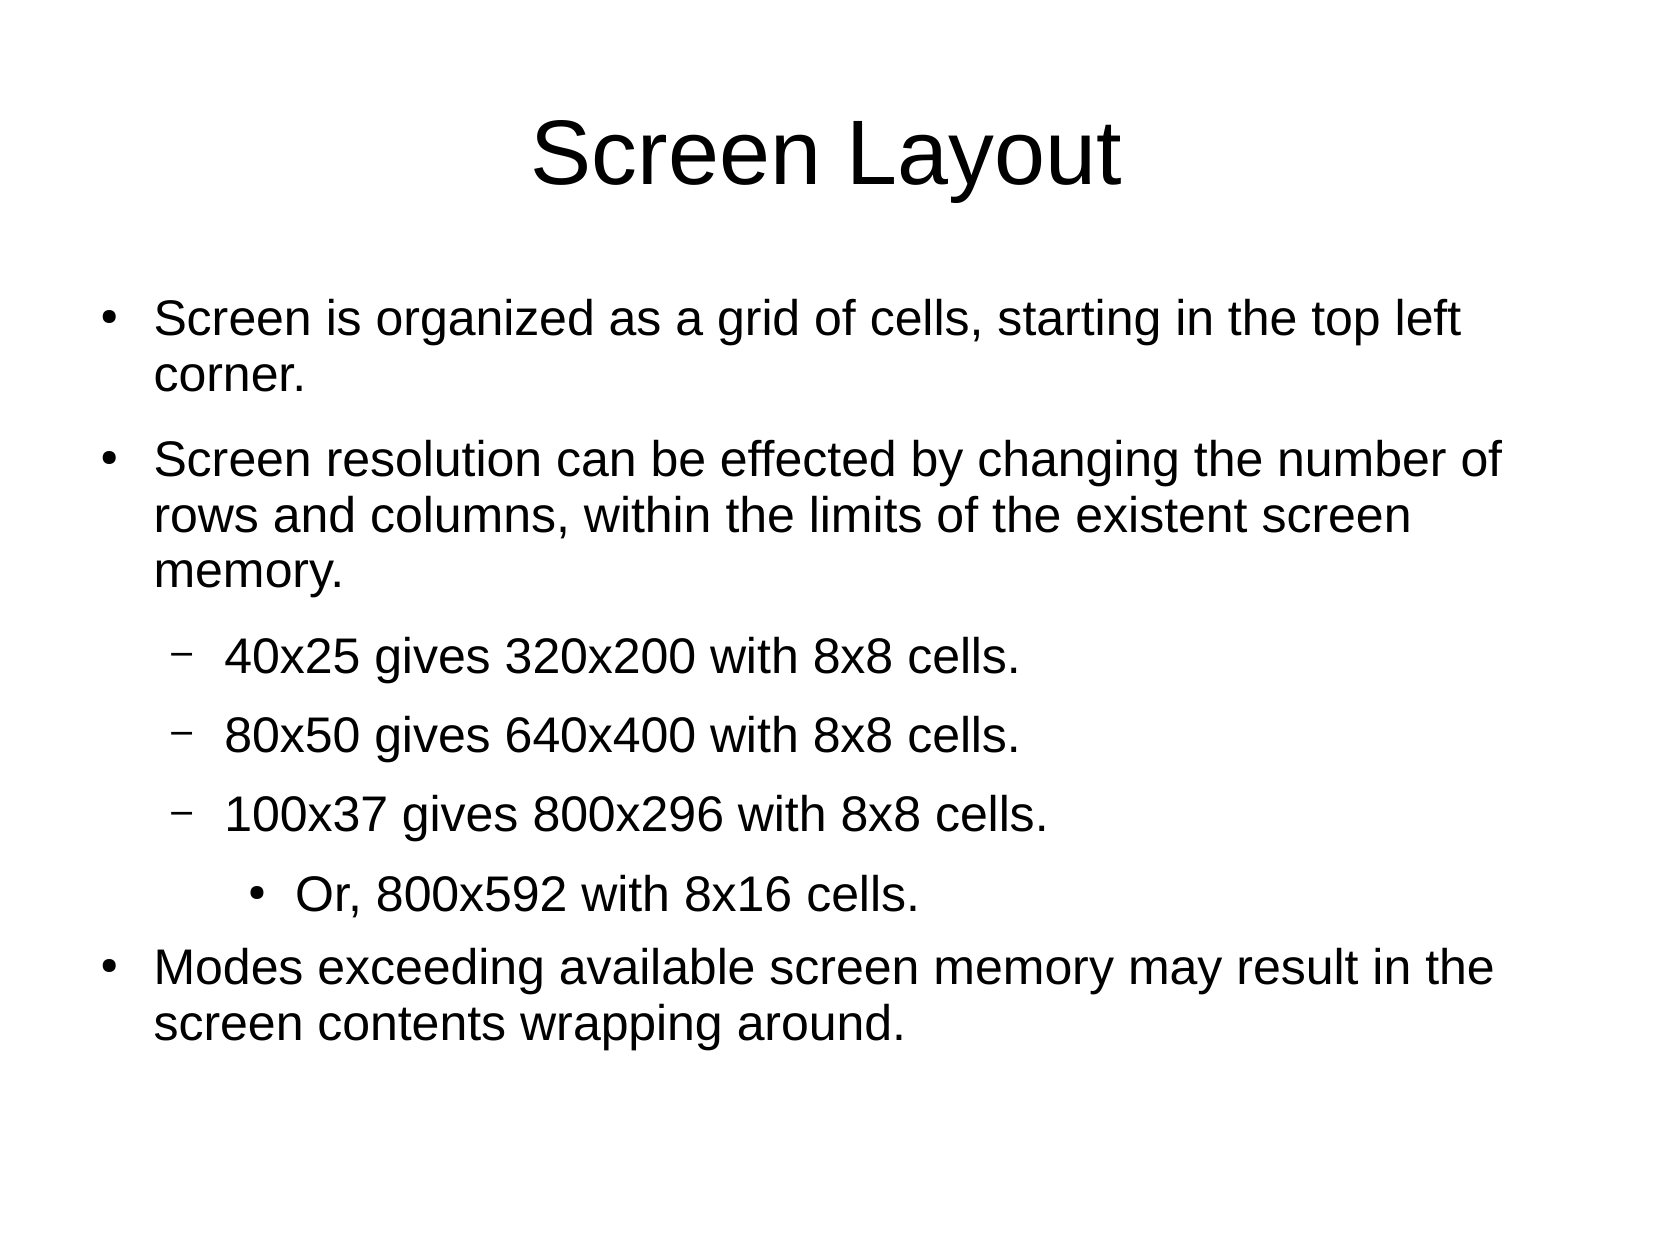

# Screen Layout
Screen is organized as a grid of cells, starting in the top left corner.
Screen resolution can be effected by changing the number of rows and columns, within the limits of the existent screen memory.
40x25 gives 320x200 with 8x8 cells.
80x50 gives 640x400 with 8x8 cells.
100x37 gives 800x296 with 8x8 cells.
Or, 800x592 with 8x16 cells.
Modes exceeding available screen memory may result in the screen contents wrapping around.